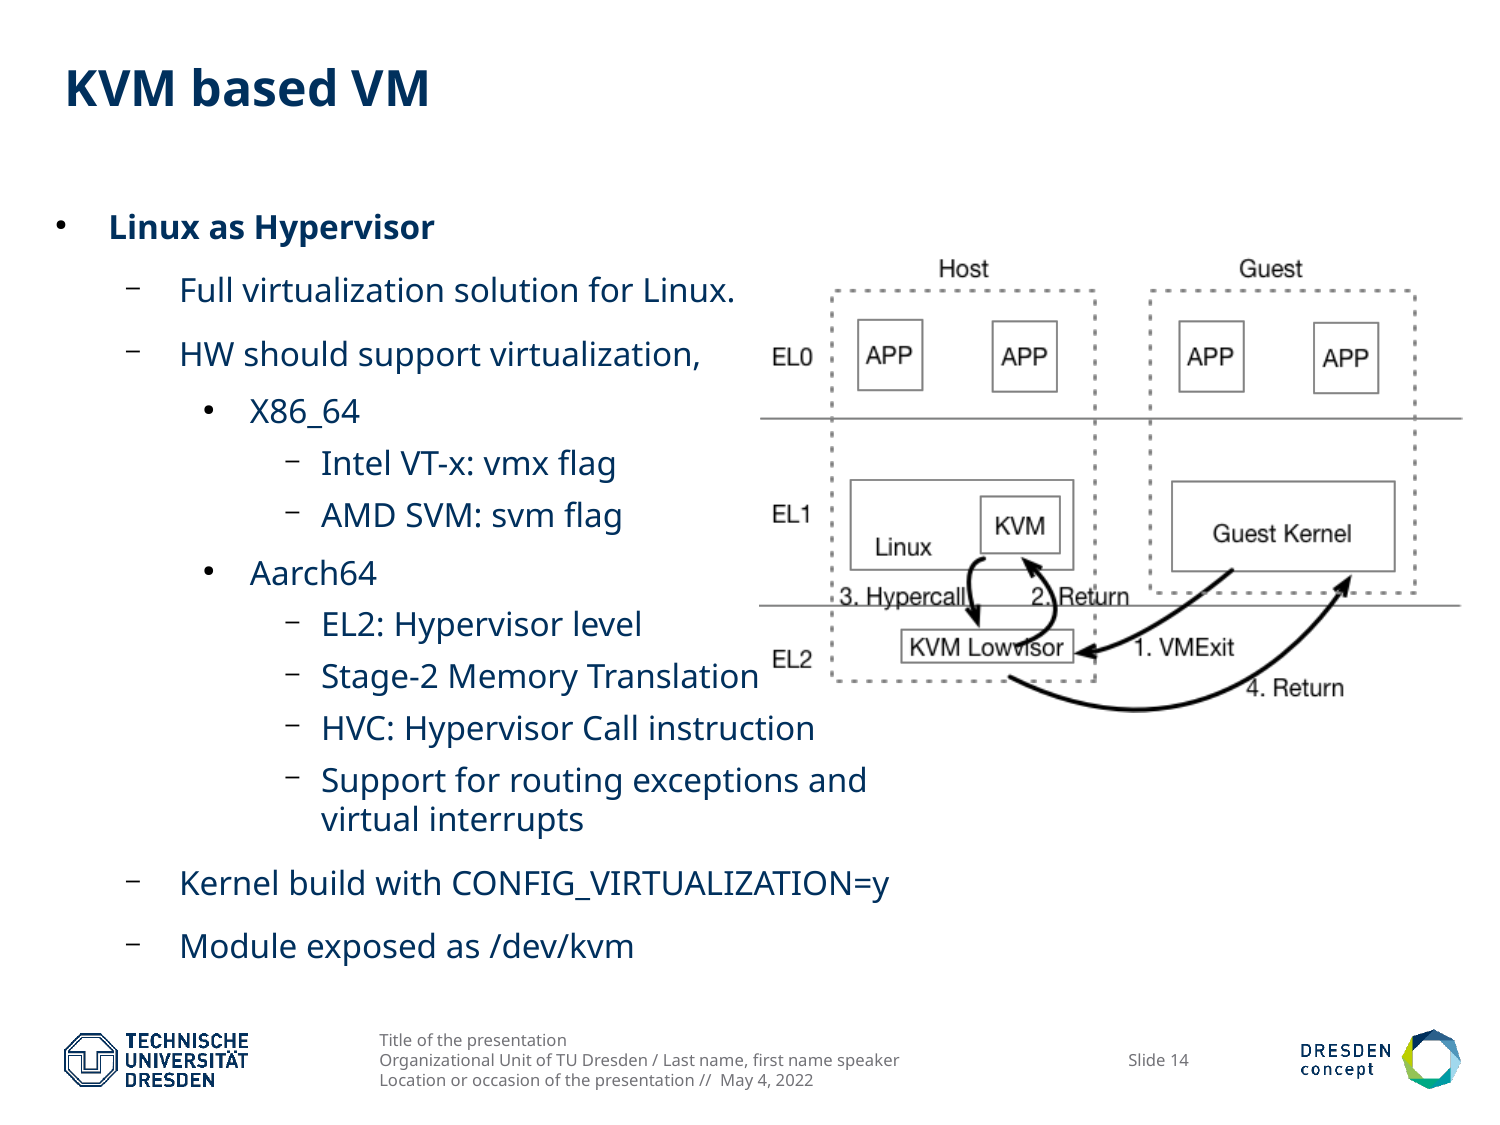

# KVM based VM
Linux as Hypervisor
Full virtualization solution for Linux.
HW should support virtualization,
X86_64
Intel VT-x: vmx flag
AMD SVM: svm flag
Aarch64
EL2: Hypervisor level
Stage-2 Memory Translation
HVC: Hypervisor Call instruction
Support for routing exceptions and virtual interrupts
Kernel build with CONFIG_VIRTUALIZATION=y
Module exposed as /dev/kvm